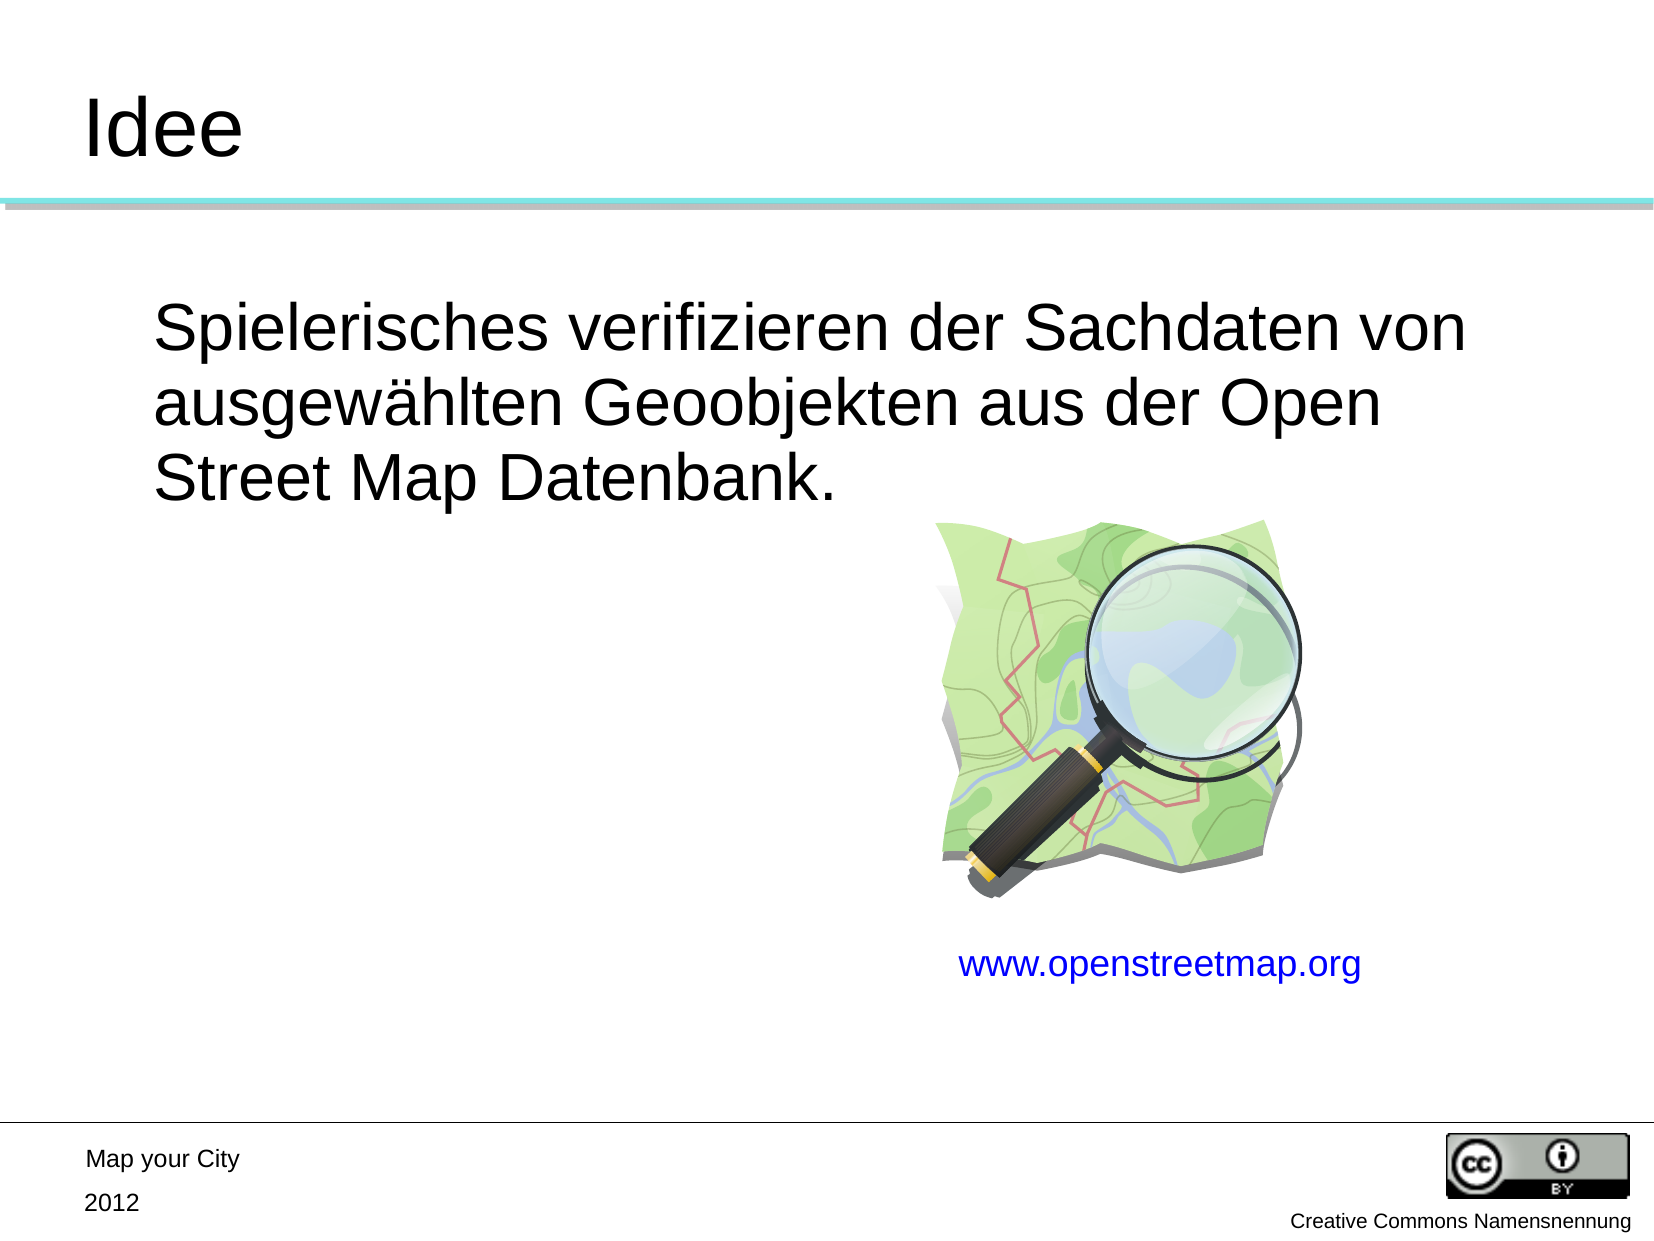

# Idee
Spielerisches verifizieren der Sachdaten von ausgewählten Geoobjekten aus der Open Street Map Datenbank.
www.openstreetmap.org
Map your City
2012
Creative Commons Namensnennung